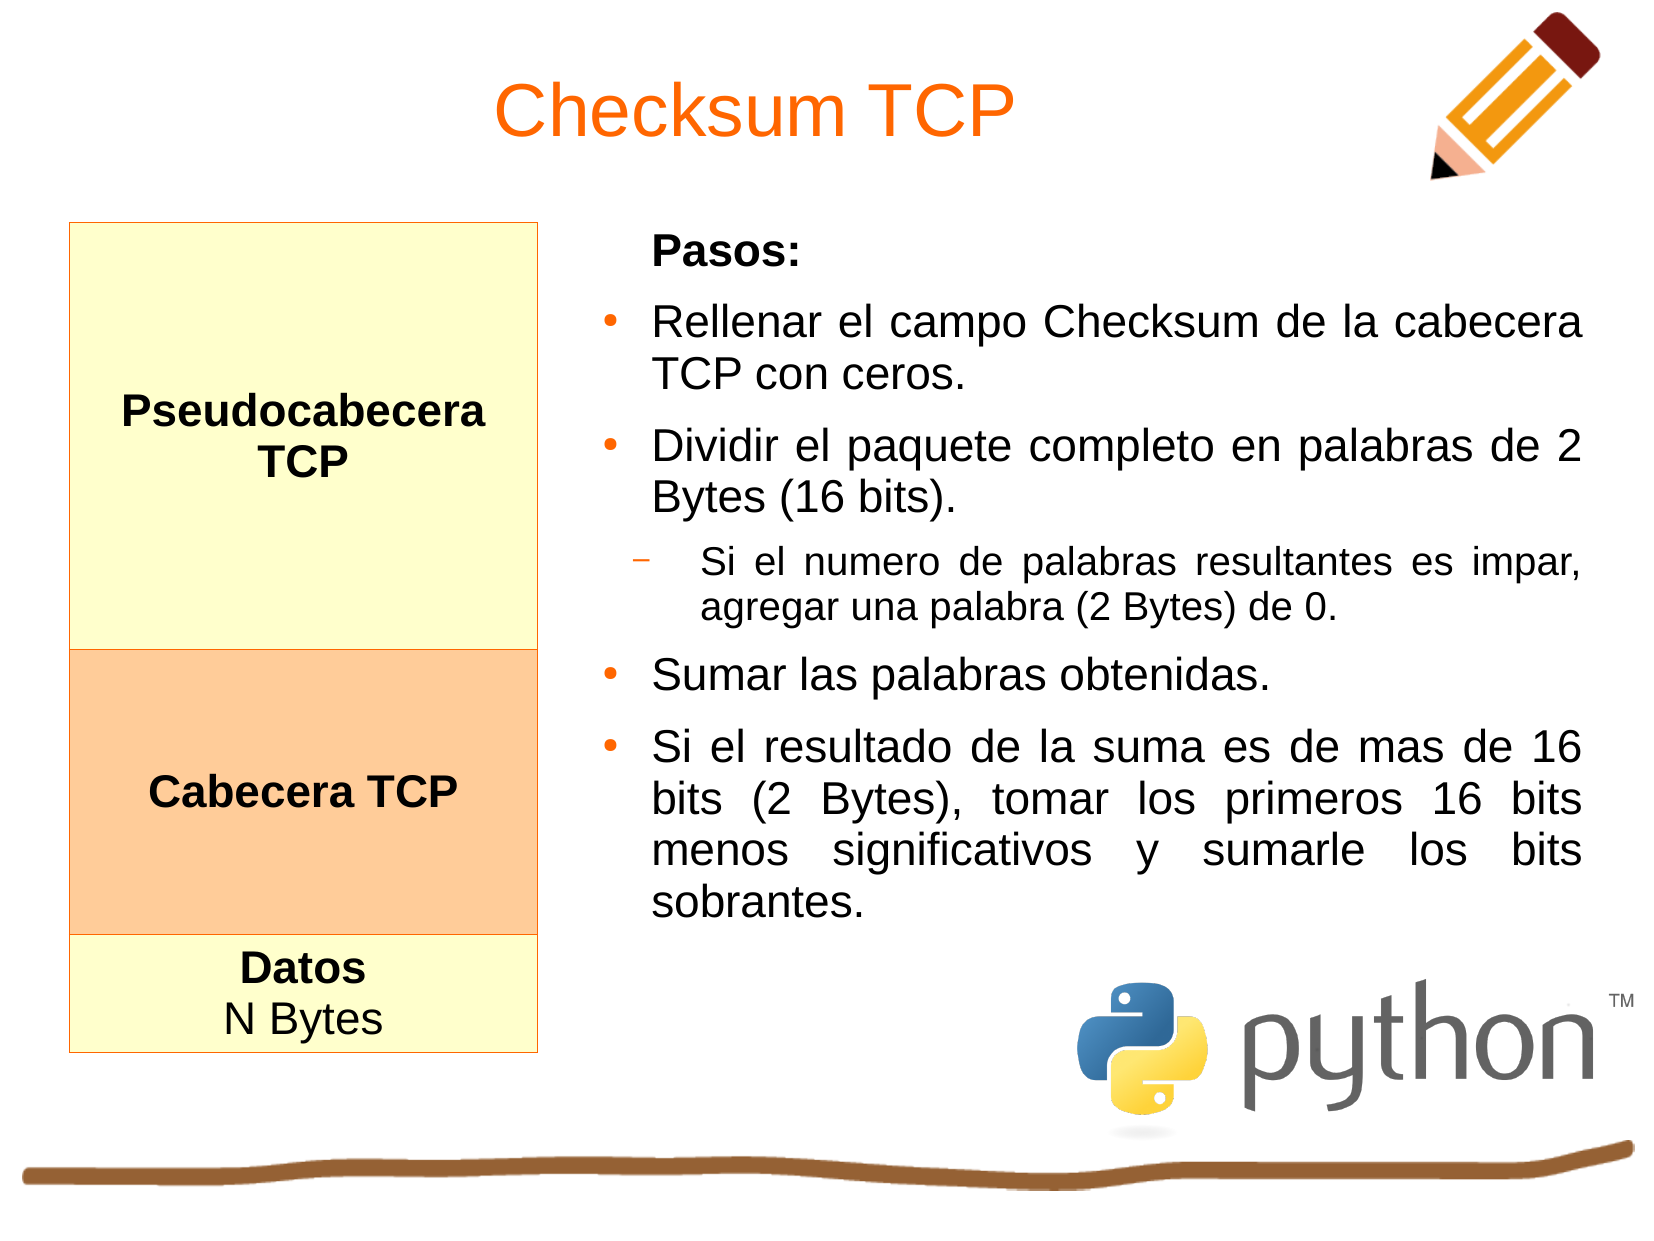

# Checksum TCP
| Pseudocabecera TCP |
| --- |
| Cabecera TCP |
| Datos N Bytes |
Pasos:
Rellenar el campo Checksum de la cabecera TCP con ceros.
Dividir el paquete completo en palabras de 2 Bytes (16 bits).
Si el numero de palabras resultantes es impar, agregar una palabra (2 Bytes) de 0.
Sumar las palabras obtenidas.
Si el resultado de la suma es de mas de 16 bits (2 Bytes), tomar los primeros 16 bits menos significativos y sumarle los bits sobrantes.